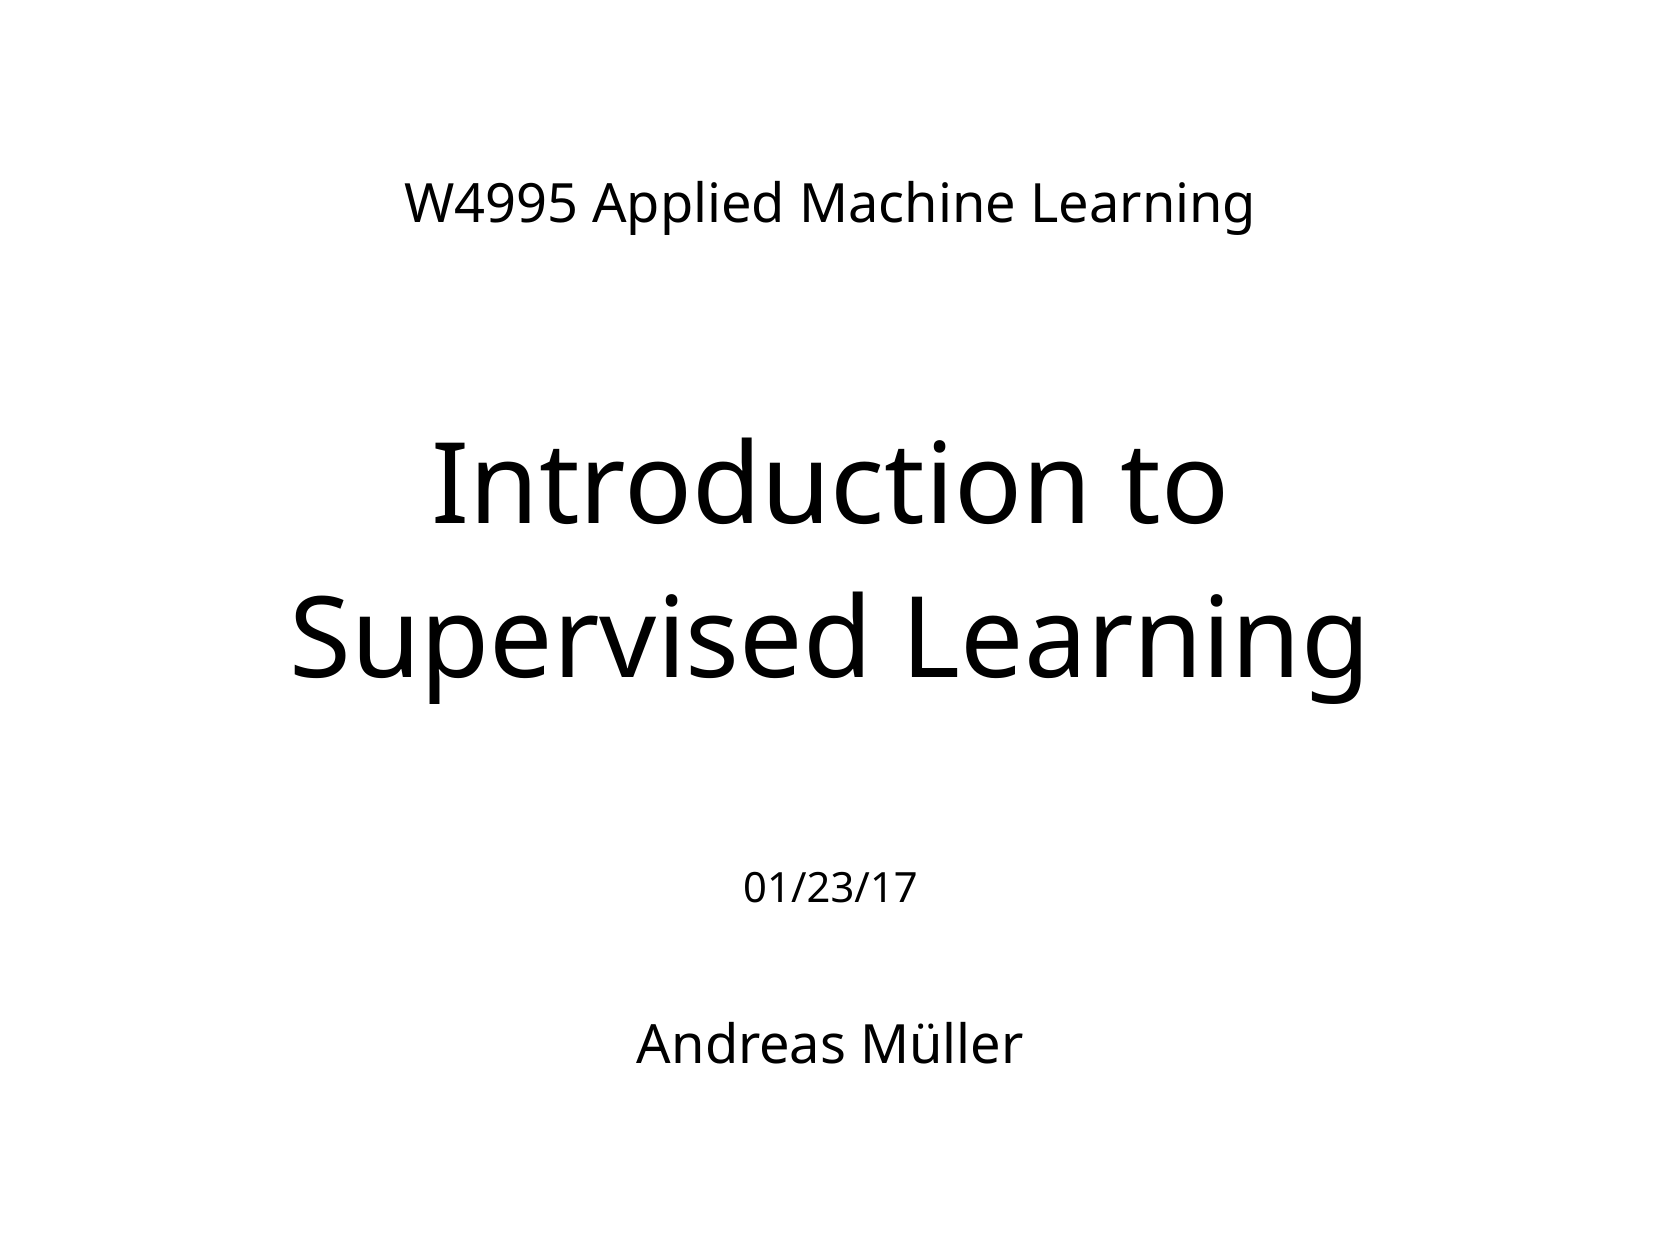

W4995 Applied Machine Learning
Introduction to
Supervised Learning
01/23/17
Andreas Müller